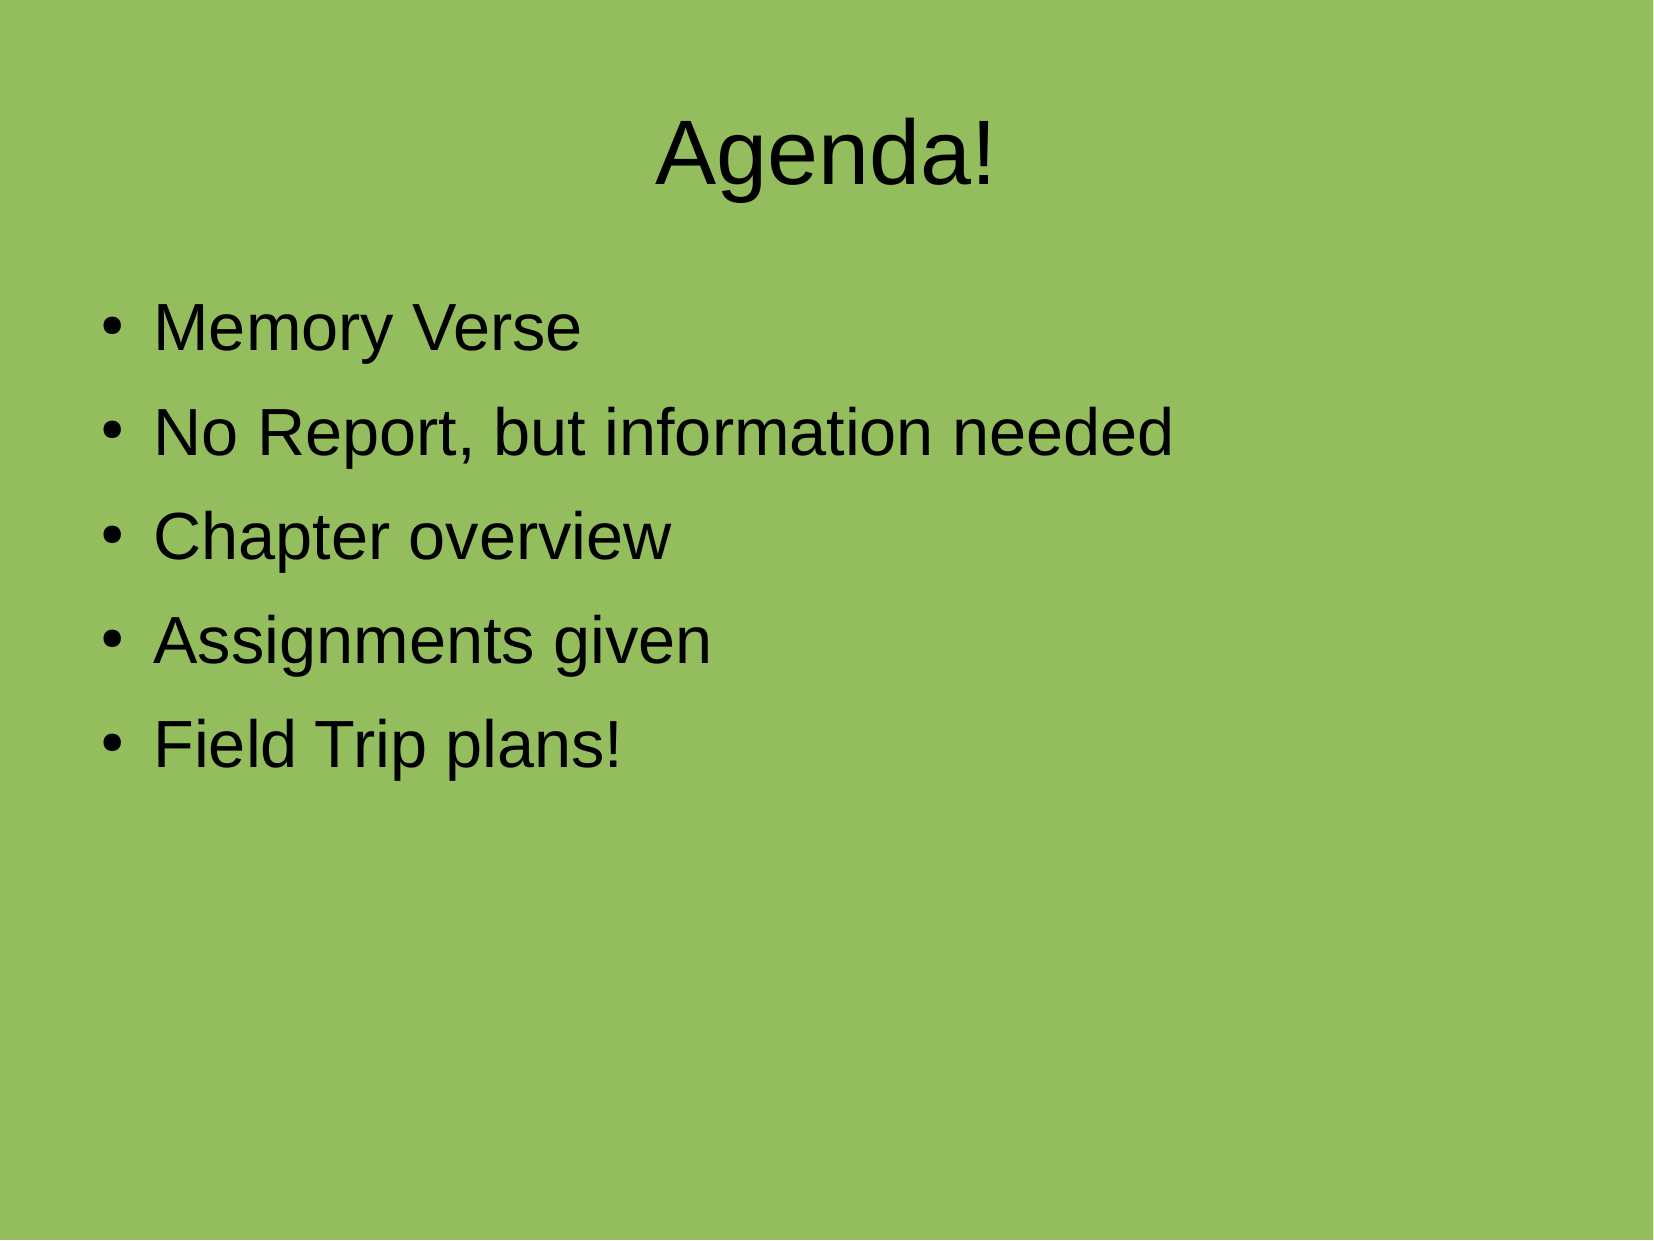

# Agenda!
Memory Verse
No Report, but information needed
Chapter overview
Assignments given
Field Trip plans!